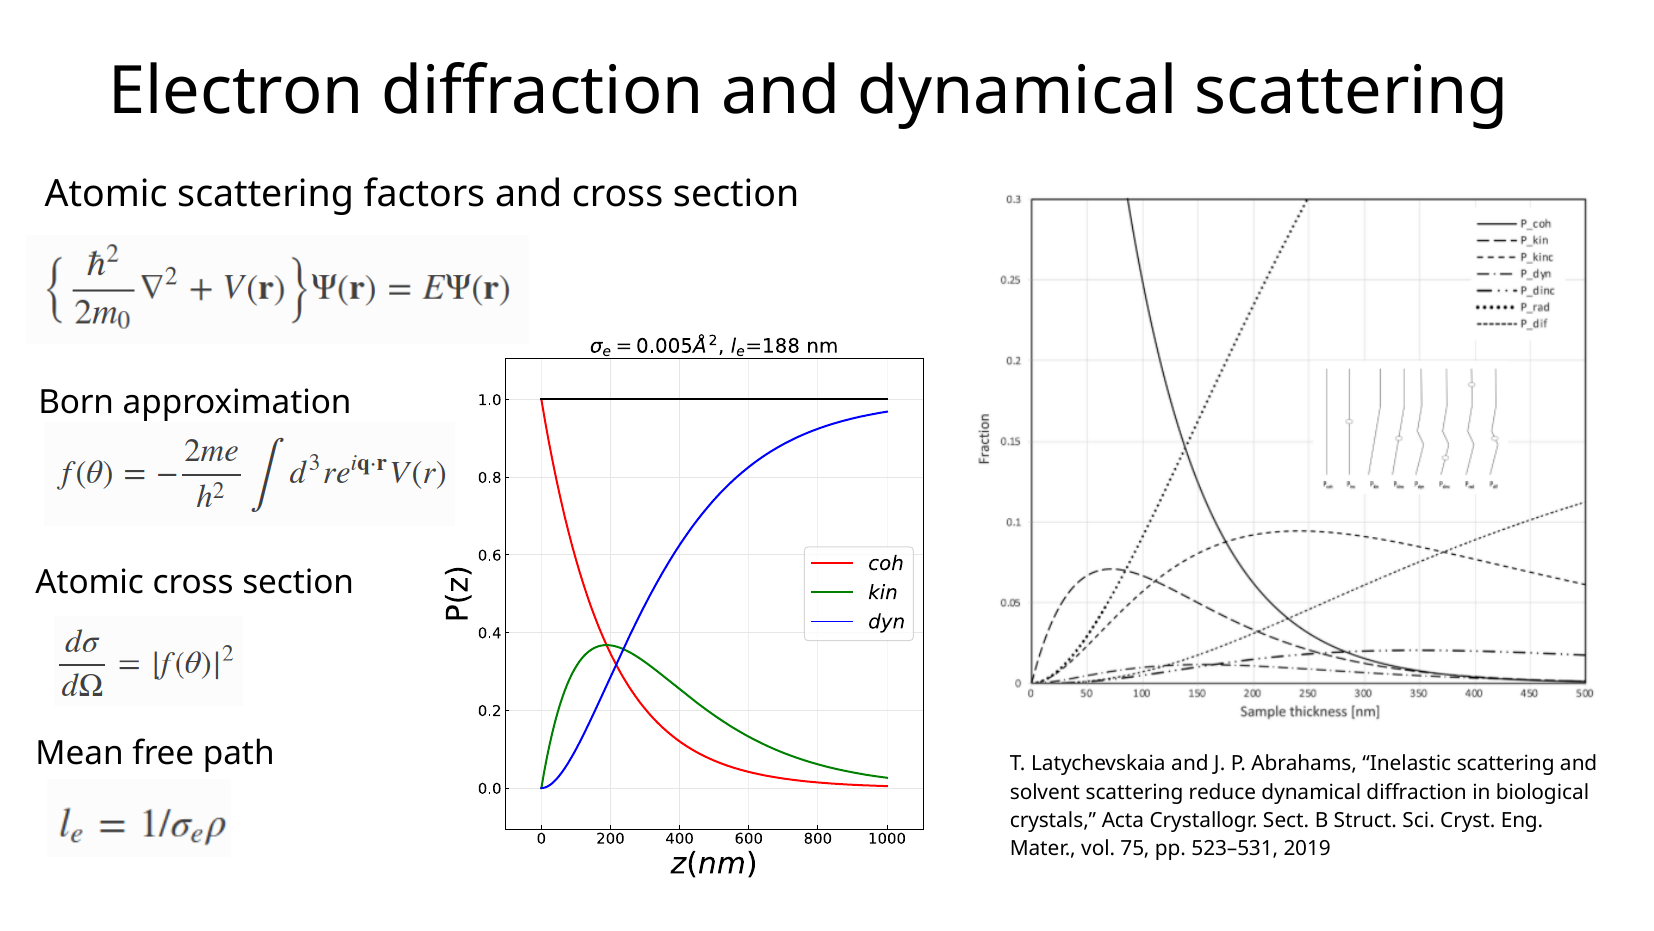

# Electron diffraction and dynamical scattering
Atomic scattering factors and cross section
Born approximation
Atomic cross section
Mean free path
T. Latychevskaia and J. P. Abrahams, “Inelastic scattering and solvent scattering reduce dynamical diffraction in biological crystals,” Acta Crystallogr. Sect. B Struct. Sci. Cryst. Eng. Mater., vol. 75, pp. 523–531, 2019